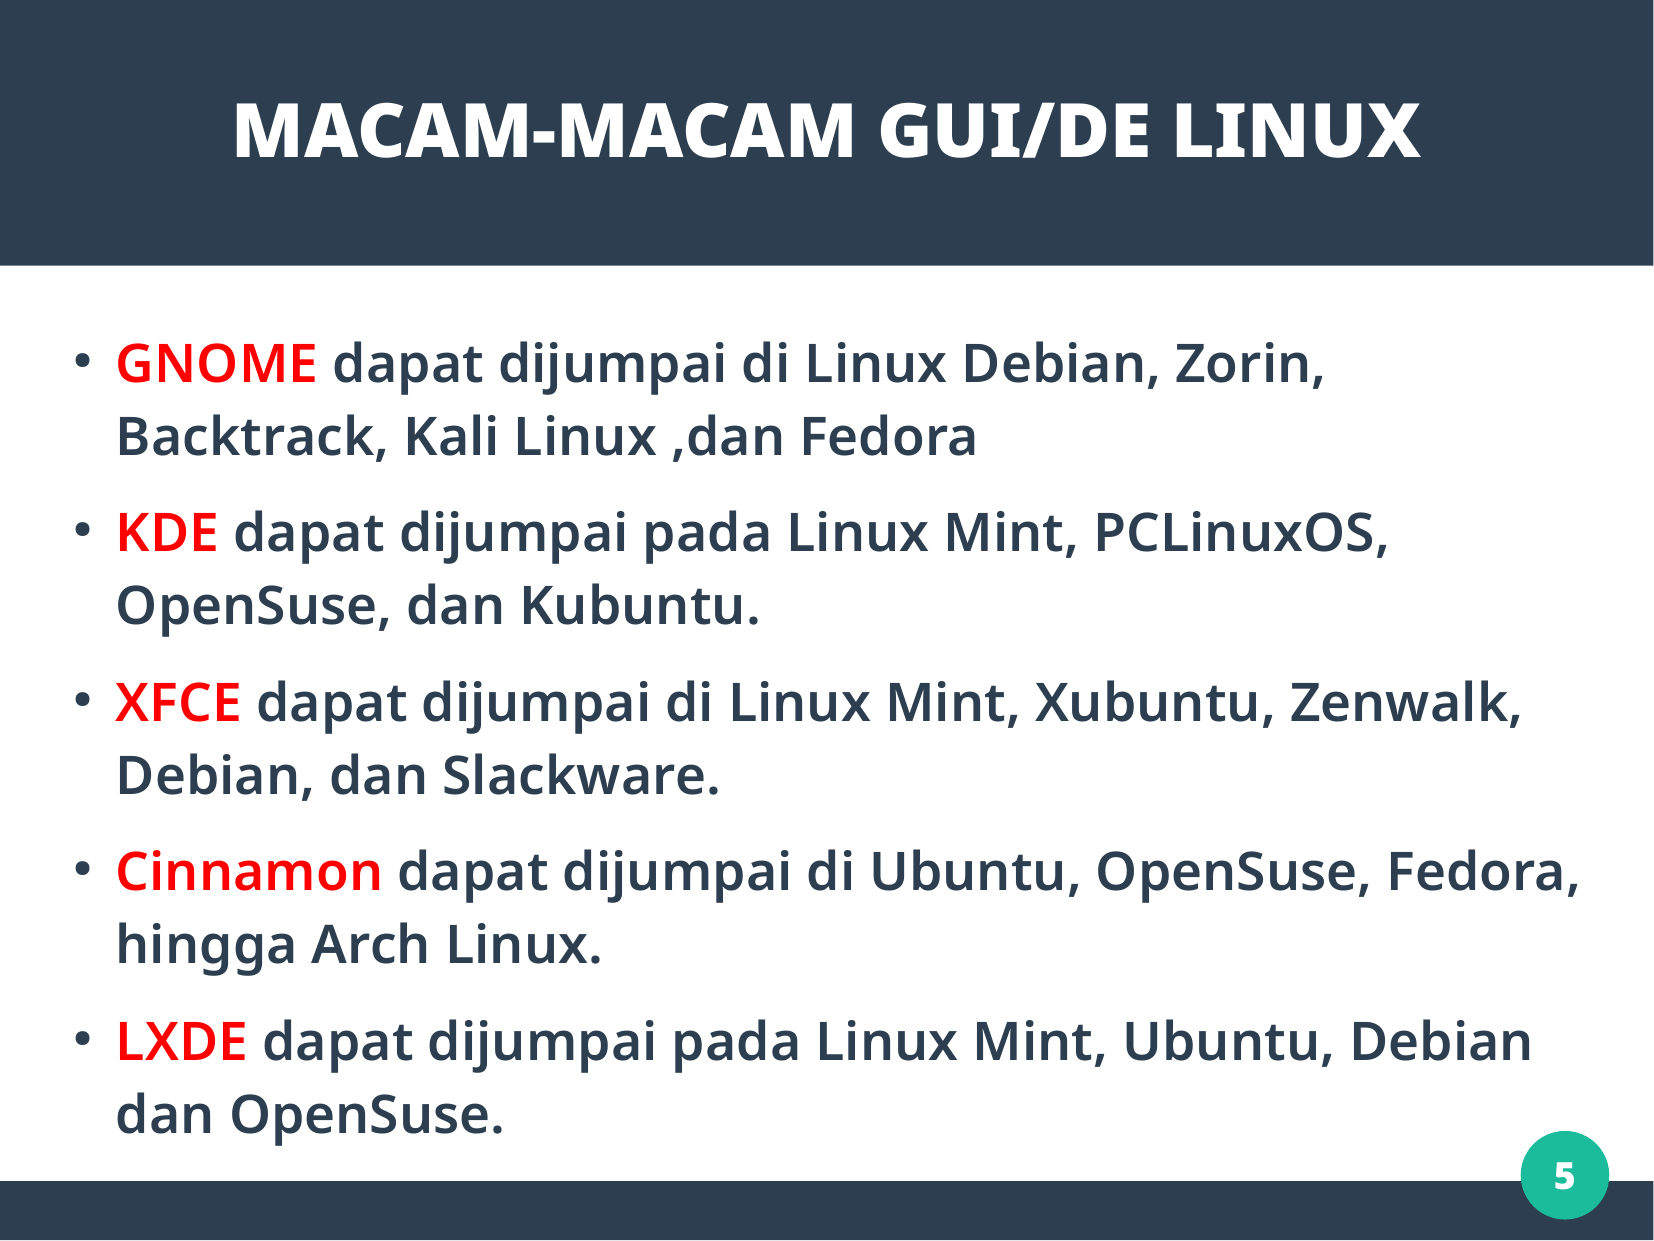

# MACAM-MACAM GUI/DE LINUX
GNOME dapat dijumpai di Linux Debian, Zorin, Backtrack, Kali Linux ,dan Fedora
KDE dapat dijumpai pada Linux Mint, PCLinuxOS, OpenSuse, dan Kubuntu.
XFCE dapat dijumpai di Linux Mint, Xubuntu, Zenwalk, Debian, dan Slackware.
Cinnamon dapat dijumpai di Ubuntu, OpenSuse, Fedora, hingga Arch Linux.
LXDE dapat dijumpai pada Linux Mint, Ubuntu, Debian dan OpenSuse.
5